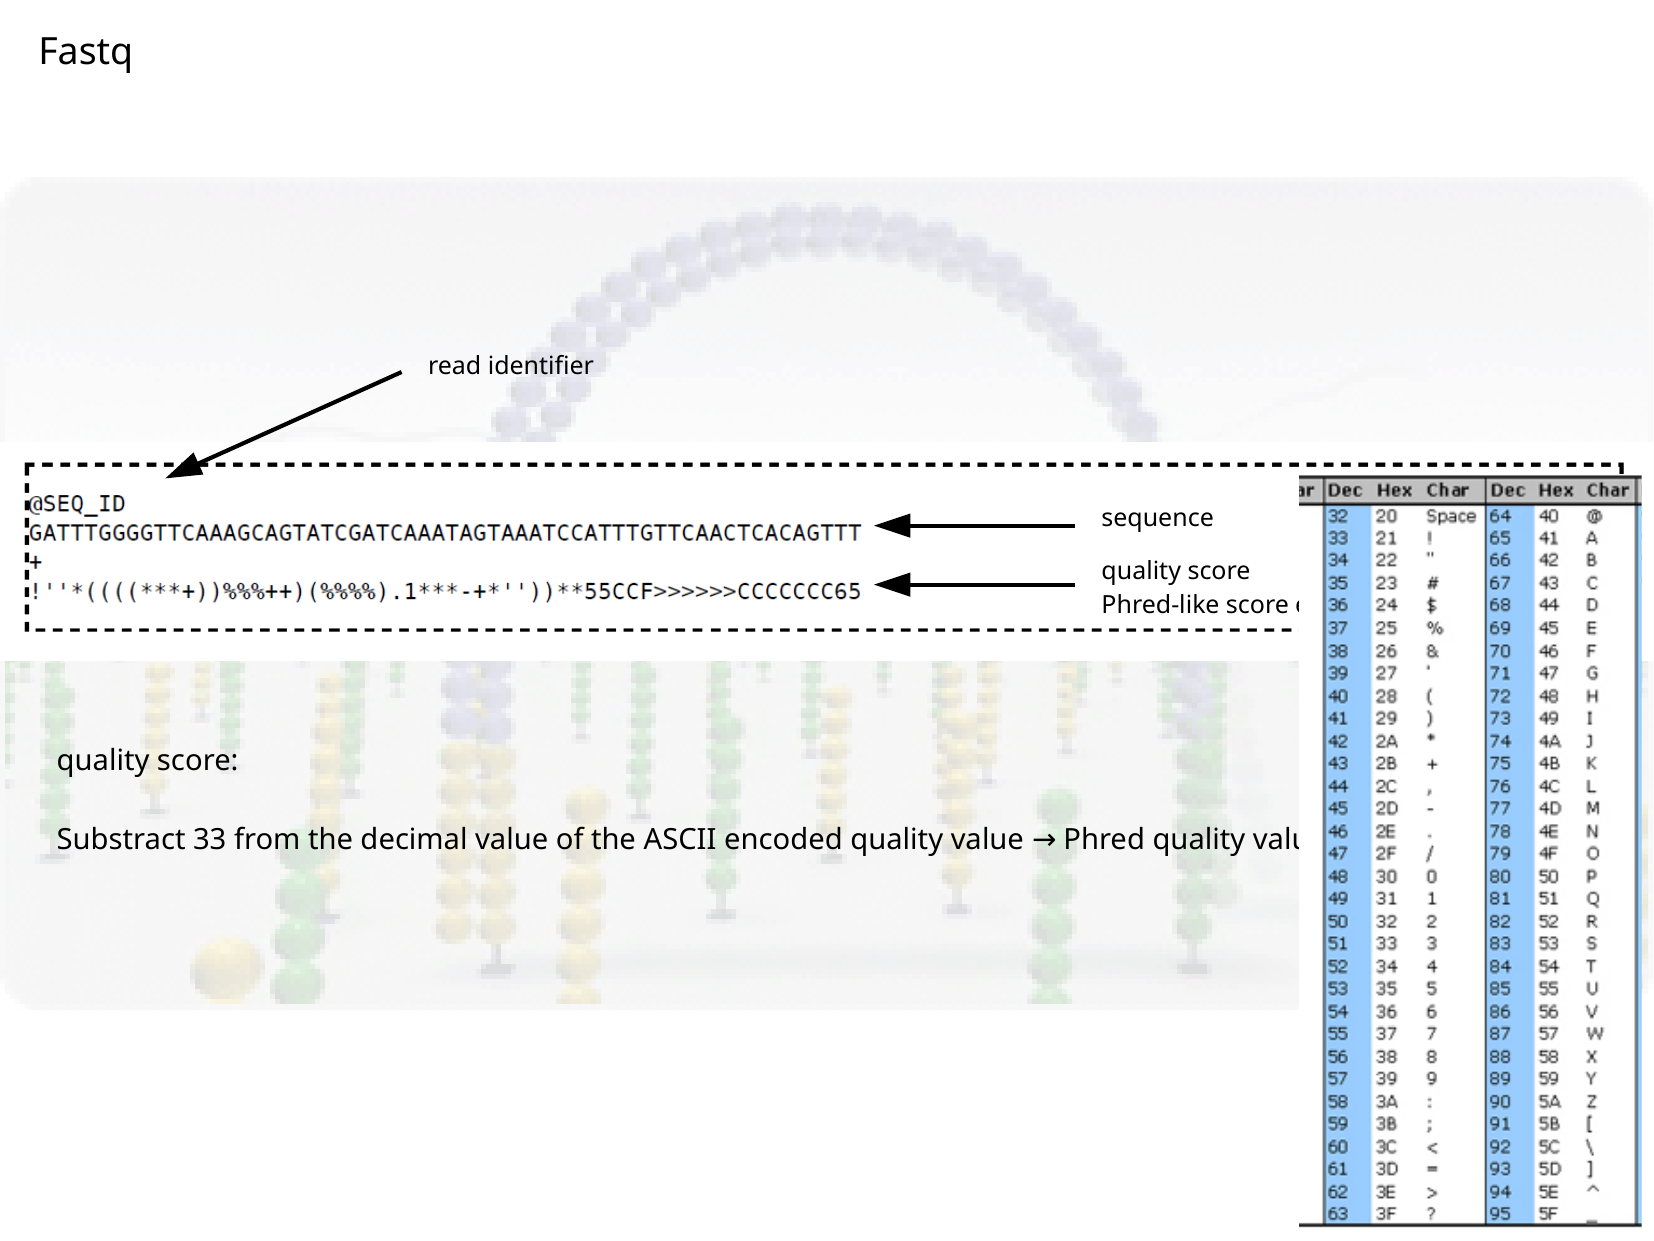

Fastq
read identifier
sequence
quality score
Phred-like score encoded in ASCII
quality score:
Substract 33 from the decimal value of the ASCII encoded quality value → Phred quality value